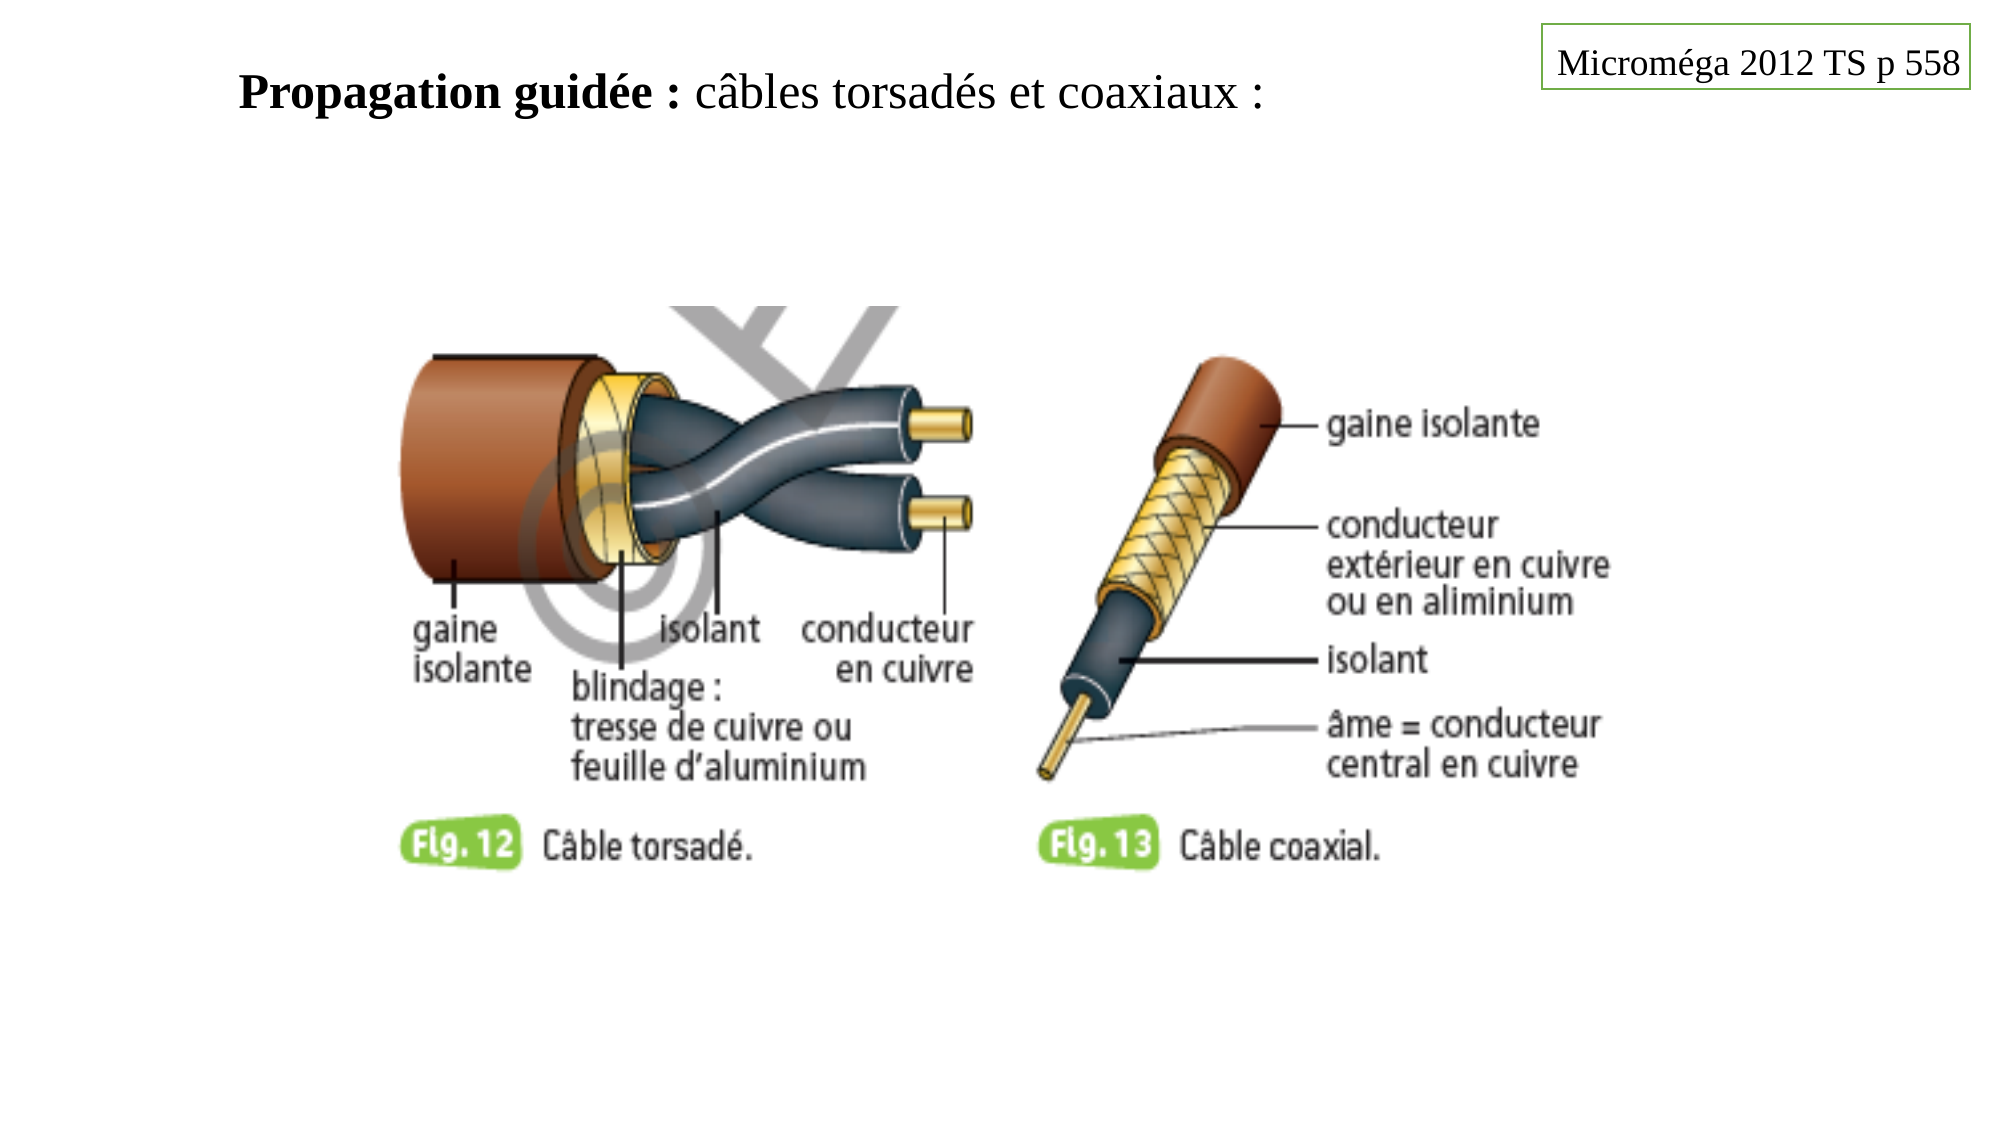

Microméga 2012 TS p 558
Propagation guidée : câbles torsadés et coaxiaux :